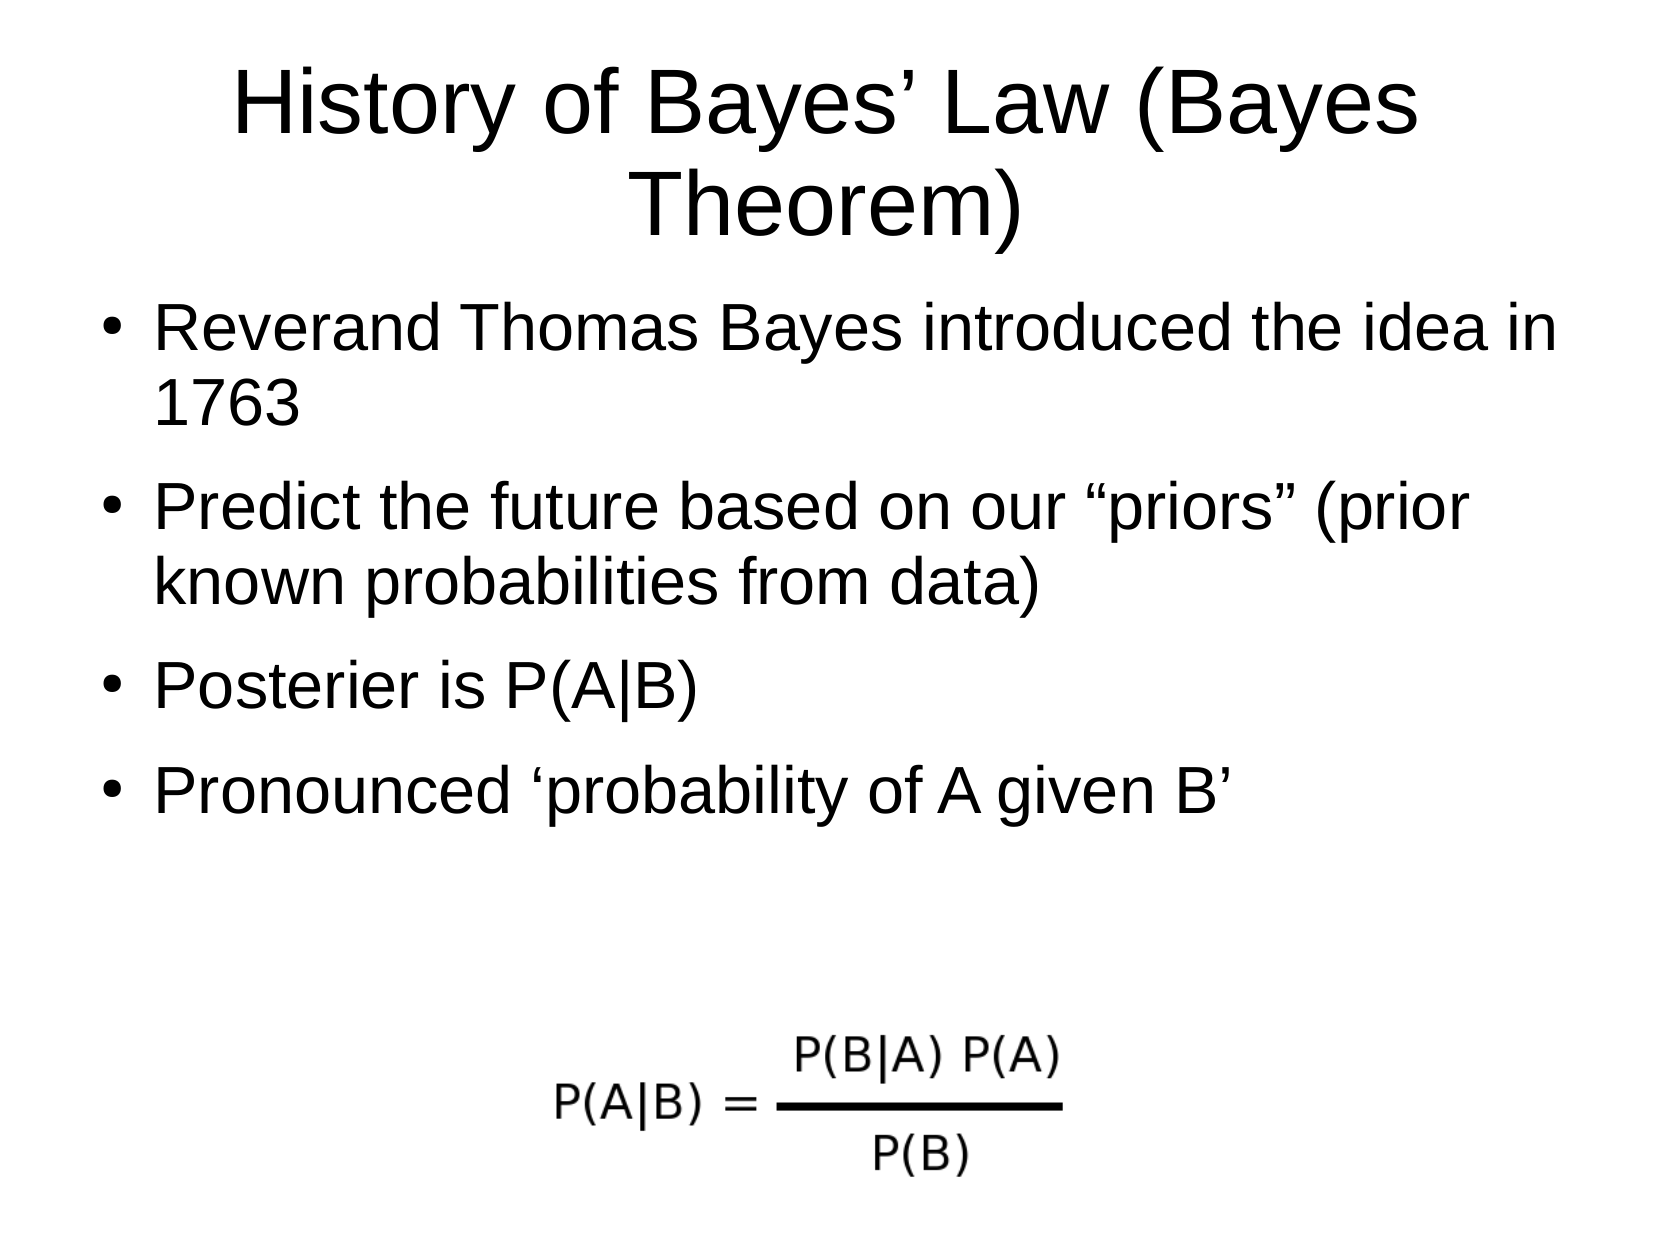

# History of Bayes’ Law (Bayes Theorem)
Reverand Thomas Bayes introduced the idea in 1763
Predict the future based on our “priors” (prior known probabilities from data)
Posterier is P(A|B)
Pronounced ‘probability of A given B’